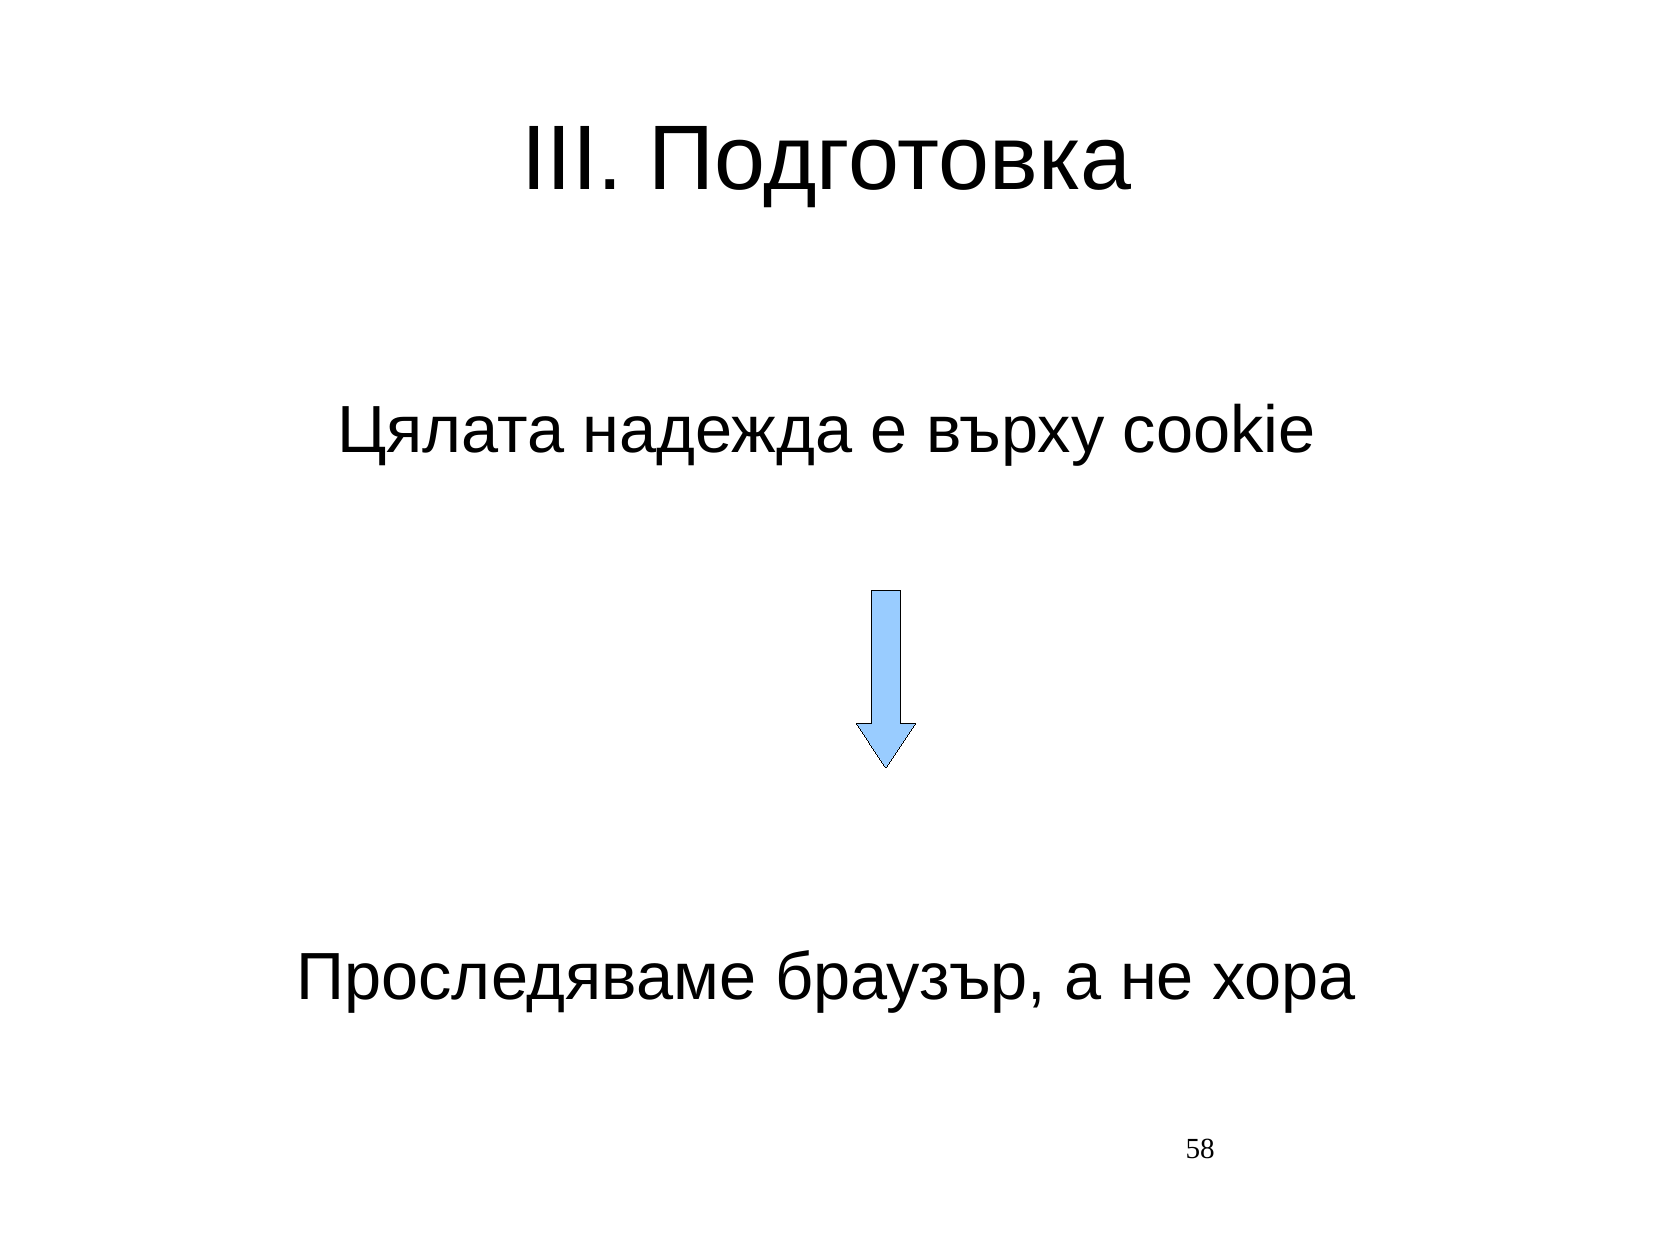

# III. Подготовка
Цялата надежда е върху cookie
Проследяваме браузър, а не хора